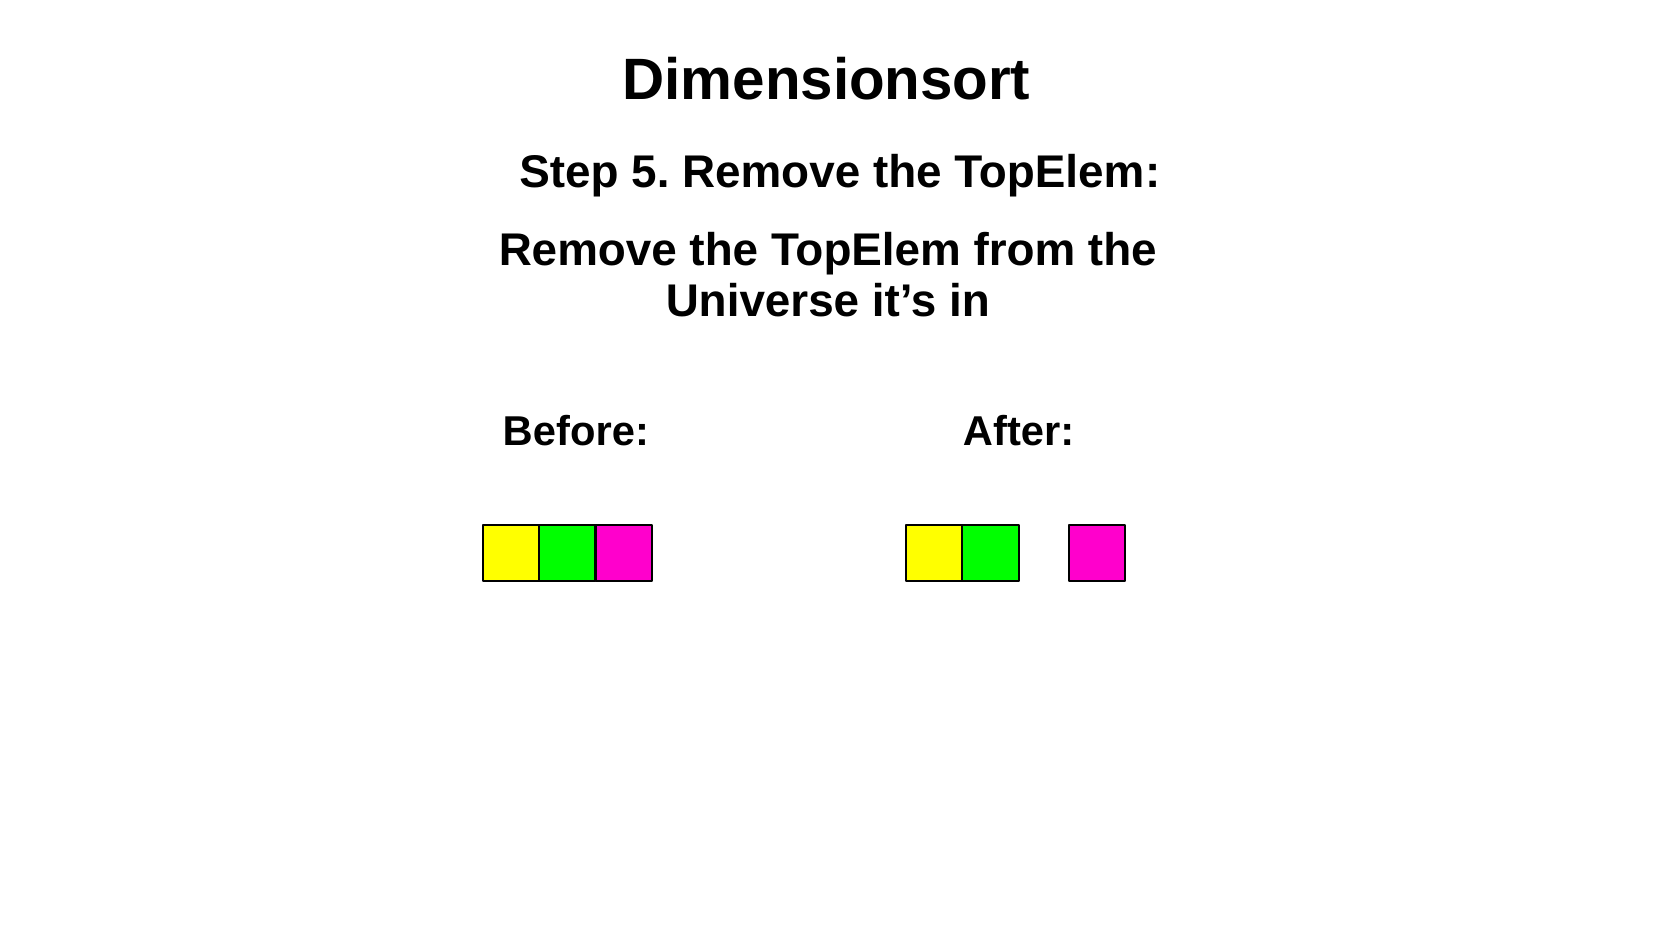

# Dimensionsort
Step 5. Remove the TopElem:
Remove the TopElem from the
Universe it’s in
Before:
After: